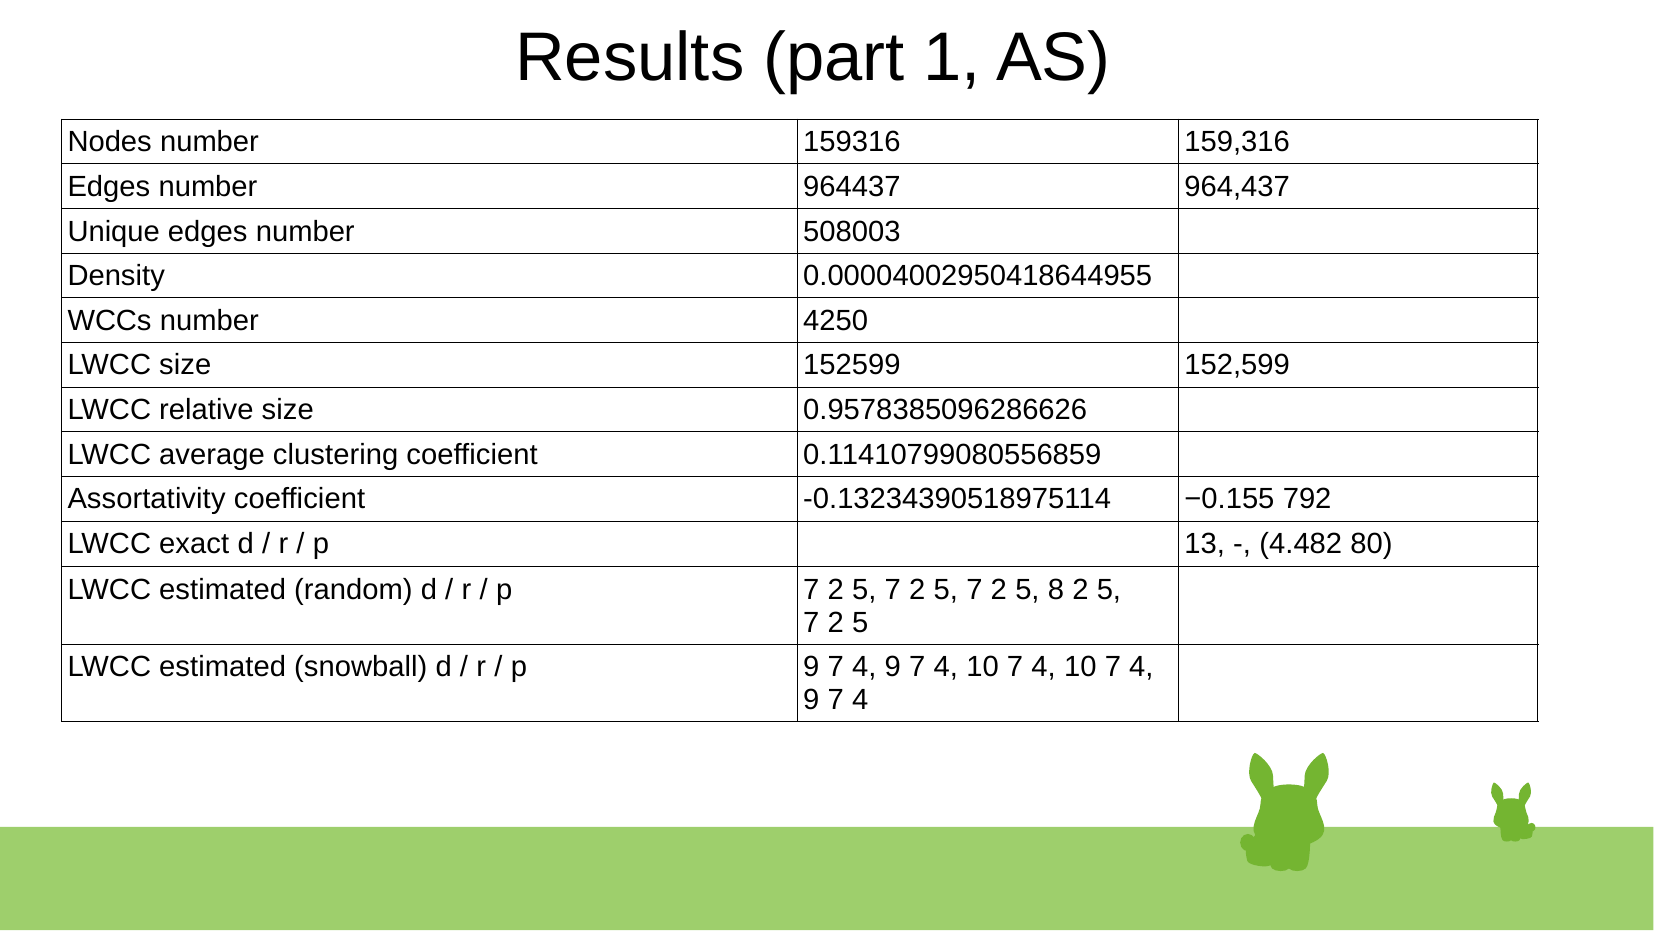

# Results (part 1, AS)
| Nodes number | 159316 | 159,316 |
| --- | --- | --- |
| Edges number | 964437 | 964,437 |
| Unique edges number | 508003 | |
| Density | 0.00004002950418644955 | |
| WCCs number | 4250 | |
| LWCC size | 152599 | 152,599 |
| LWCC relative size | 0.9578385096286626 | |
| LWCC average clustering coefficient | 0.11410799080556859 | |
| Assortativity coefficient | -0.13234390518975114 | −0.155 792 |
| LWCC exact d / r / p | | 13, -, (4.482 80) |
| LWCC estimated (random) d / r / p | 7 2 5, 7 2 5, 7 2 5, 8 2 5, 7 2 5 | |
| LWCC estimated (snowball) d / r / p | 9 7 4, 9 7 4, 10 7 4, 10 7 4, 9 7 4 | |